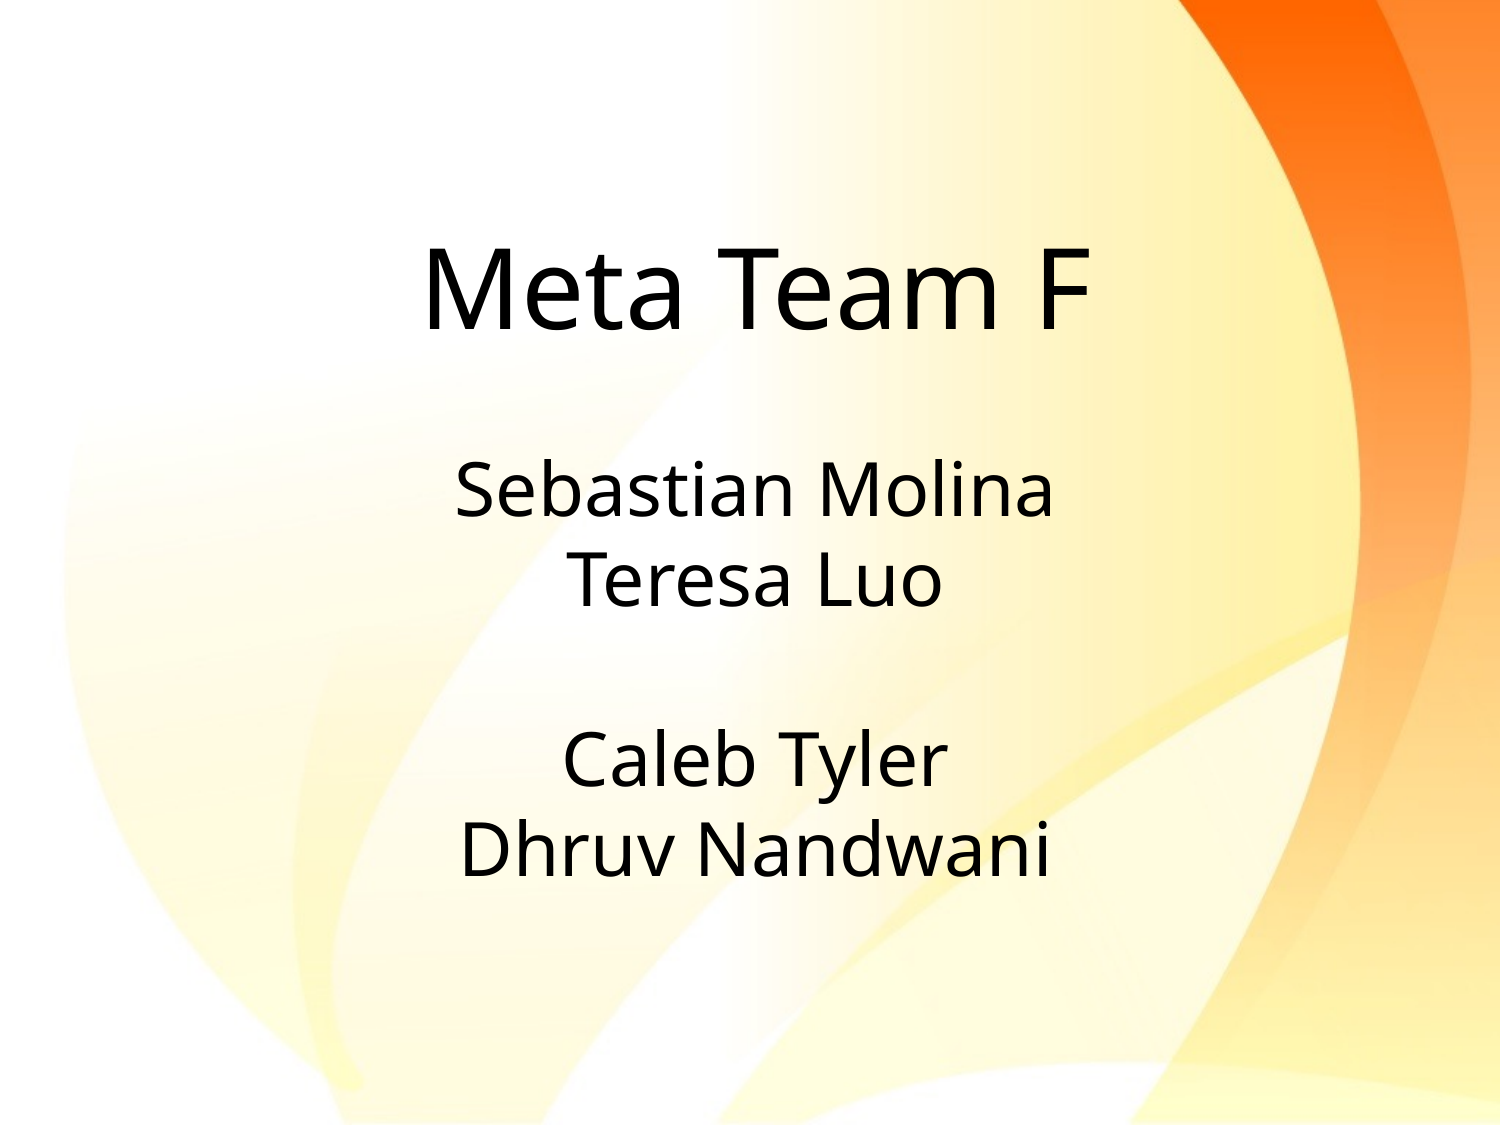

Meta Team F
Sebastian Molina
Teresa Luo
Caleb Tyler
Dhruv Nandwani